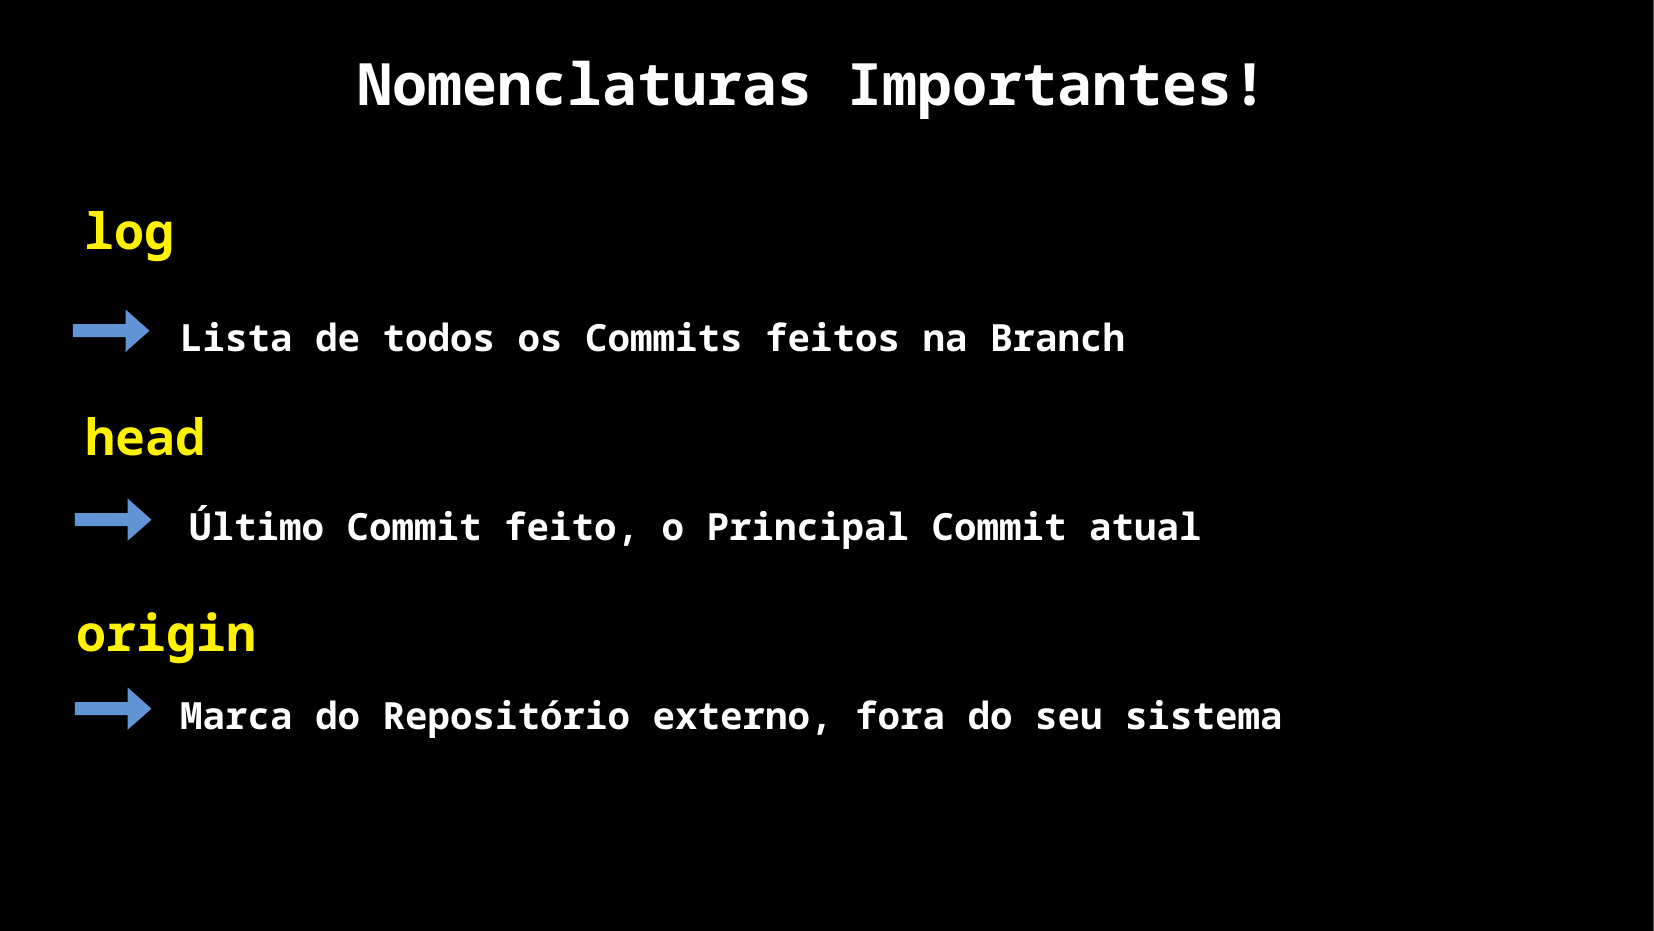

Nomenclaturas Importantes!
log
Lista de todos os Commits feitos na Branch
head
Último Commit feito, o Principal Commit atual
origin
Marca do Repositório externo, fora do seu sistema